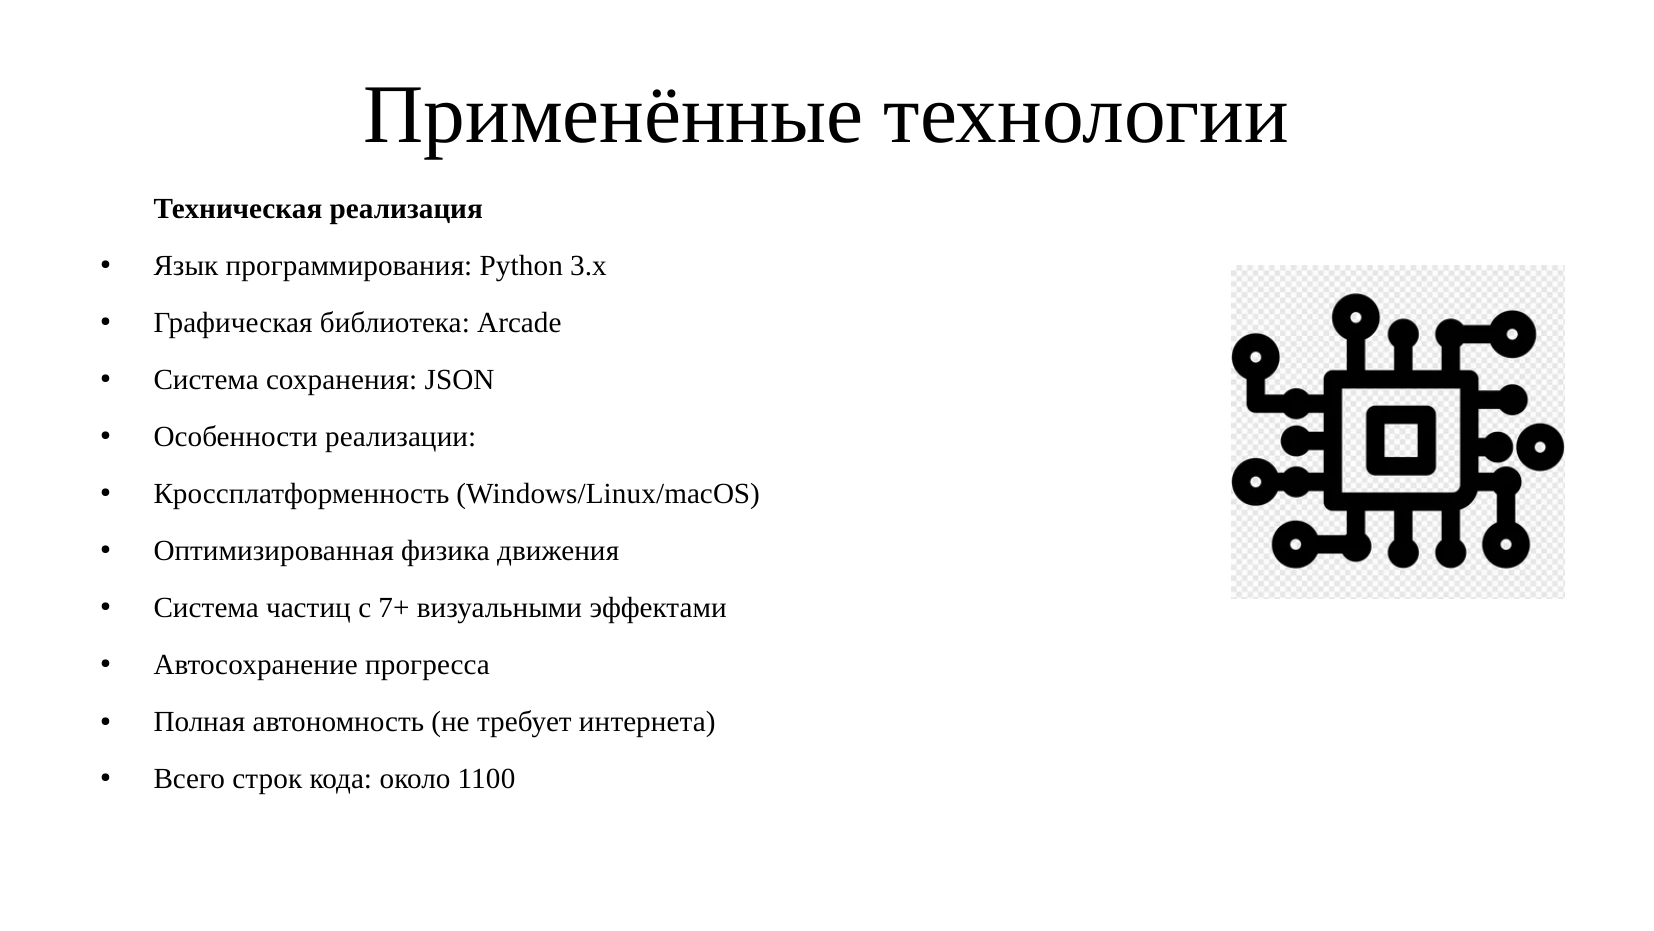

# Применённые технологии
Техническая реализация
Язык программирования: Python 3.x
Графическая библиотека: Arcade
Система сохранения: JSON
Особенности реализации:
Кроссплатформенность (Windows/Linux/macOS)
Оптимизированная физика движения
Система частиц с 7+ визуальными эффектами
Автосохранение прогресса
Полная автономность (не требует интернета)
Всего строк кода: около 1100